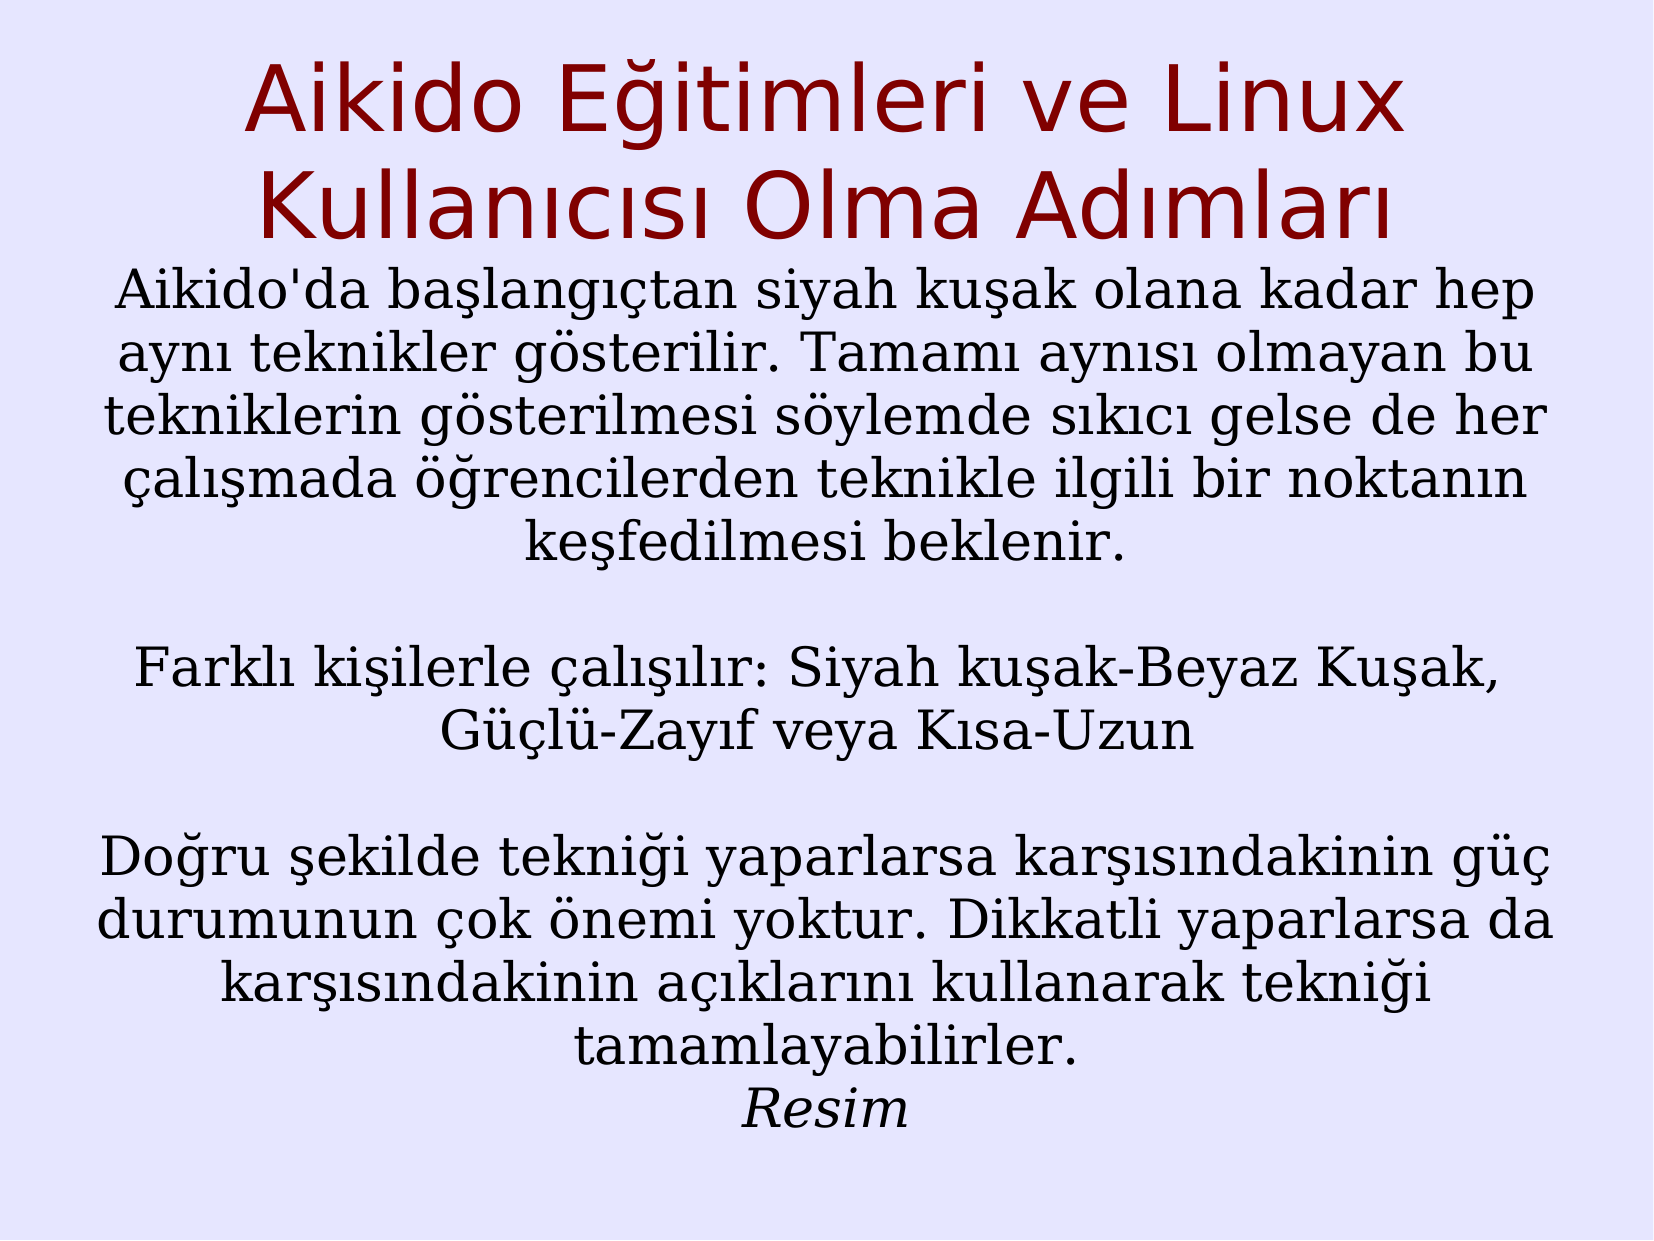

# Aikido Eğitimleri ve Linux Kullanıcısı Olma Adımları
Aikido'da başlangıçtan siyah kuşak olana kadar hep aynı teknikler gösterilir. Tamamı aynısı olmayan bu tekniklerin gösterilmesi söylemde sıkıcı gelse de her çalışmada öğrencilerden teknikle ilgili bir noktanın keşfedilmesi beklenir.
Farklı kişilerle çalışılır: Siyah kuşak-Beyaz Kuşak, Güçlü-Zayıf veya Kısa-Uzun
Doğru şekilde tekniği yaparlarsa karşısındakinin güç durumunun çok önemi yoktur. Dikkatli yaparlarsa da karşısındakinin açıklarını kullanarak tekniği tamamlayabilirler.
Resim